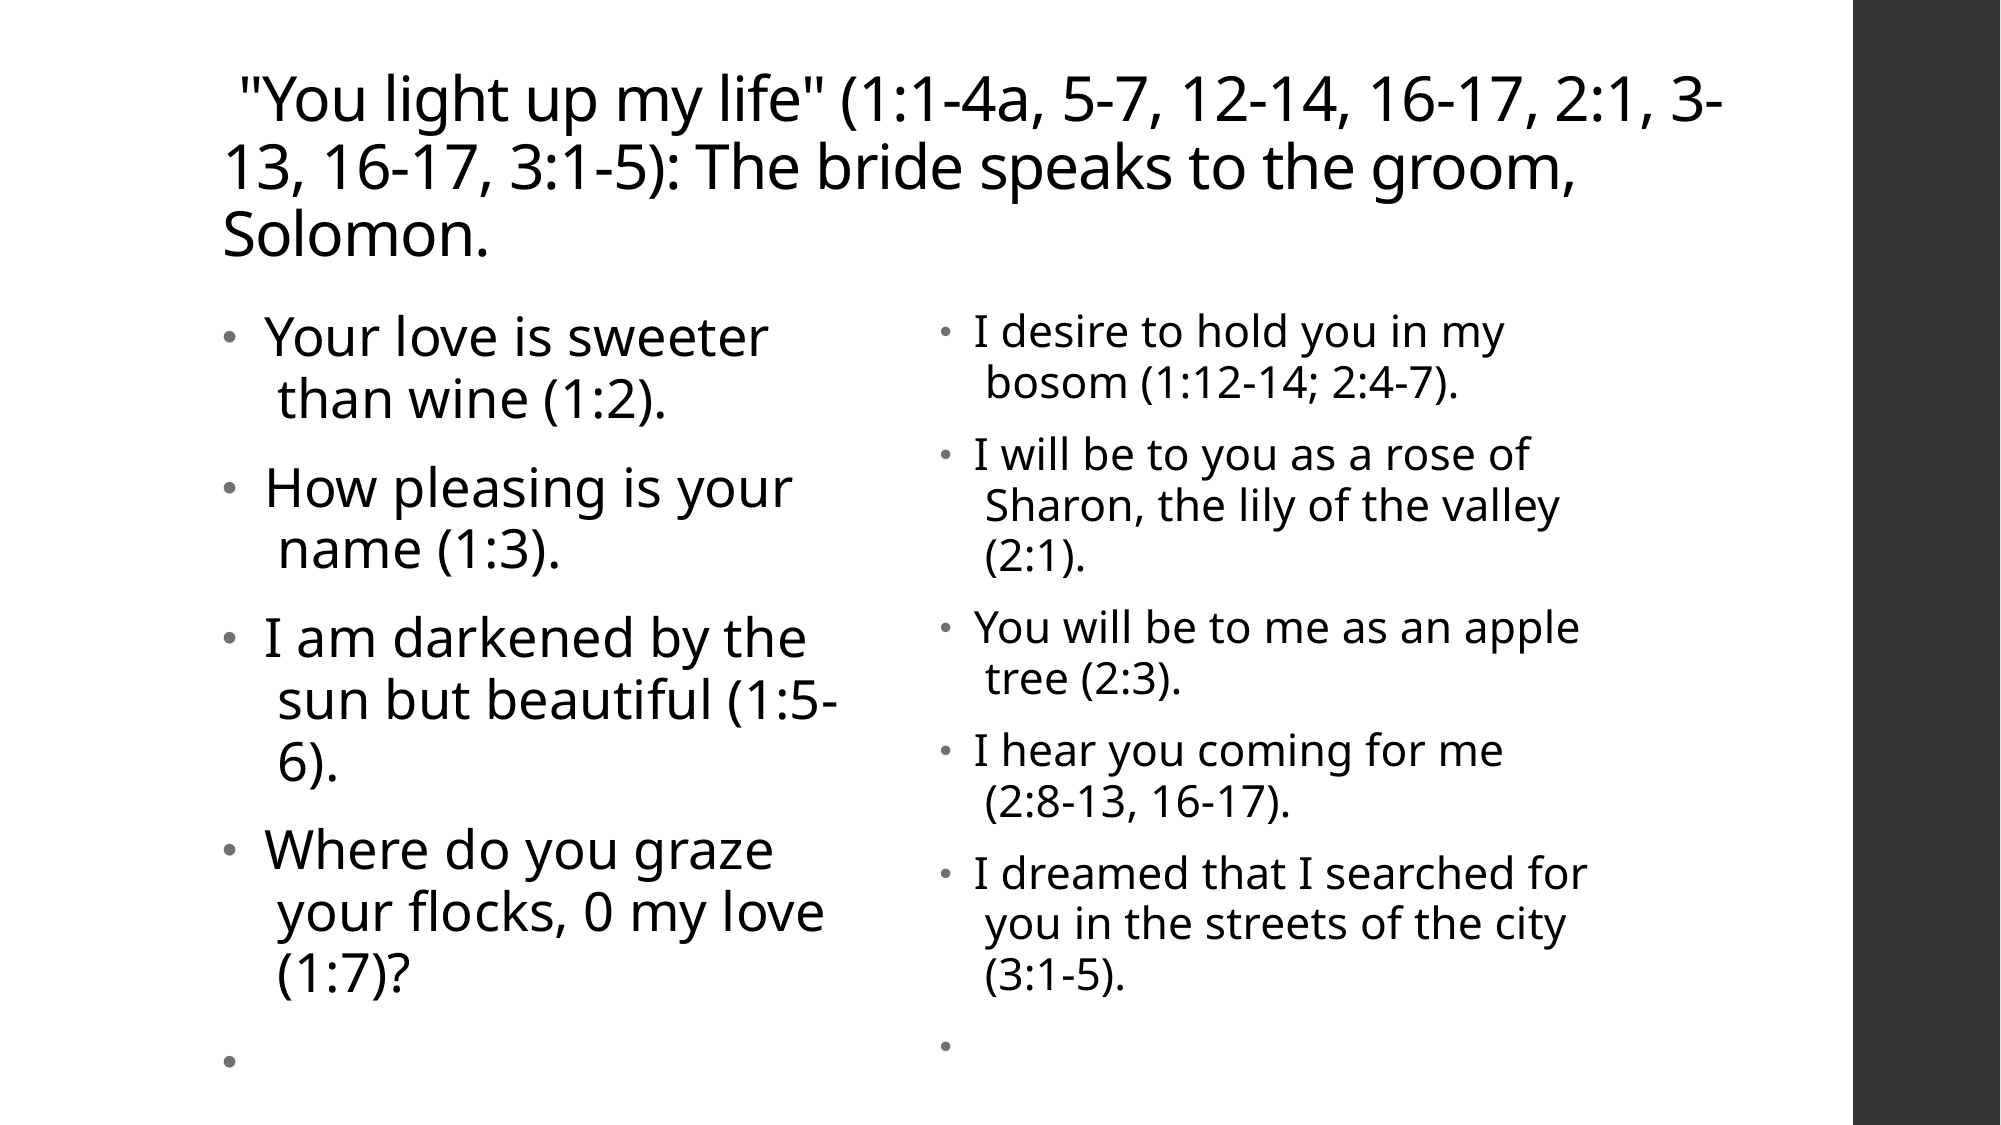

# "You light up my life" (1:1-4a, 5-7, 12-14, 16-17, 2:1, 3-13, 16-17, 3:1-5): The bride speaks to the groom, Solomon.
 Your love is sweeter than wine (1:2).
 How pleasing is your name (1:3).
 I am darkened by the sun but beautiful (1:5-6).
 Where do you graze your flocks, 0 my love (1:7)?
 I desire to hold you in my bosom (1:12-14; 2:4-7).
 I will be to you as a rose of Sharon, the lily of the valley (2:1).
 You will be to me as an apple tree (2:3).
 I hear you coming for me (2:8-13, 16-17).
 I dreamed that I searched for you in the streets of the city (3:1-5).